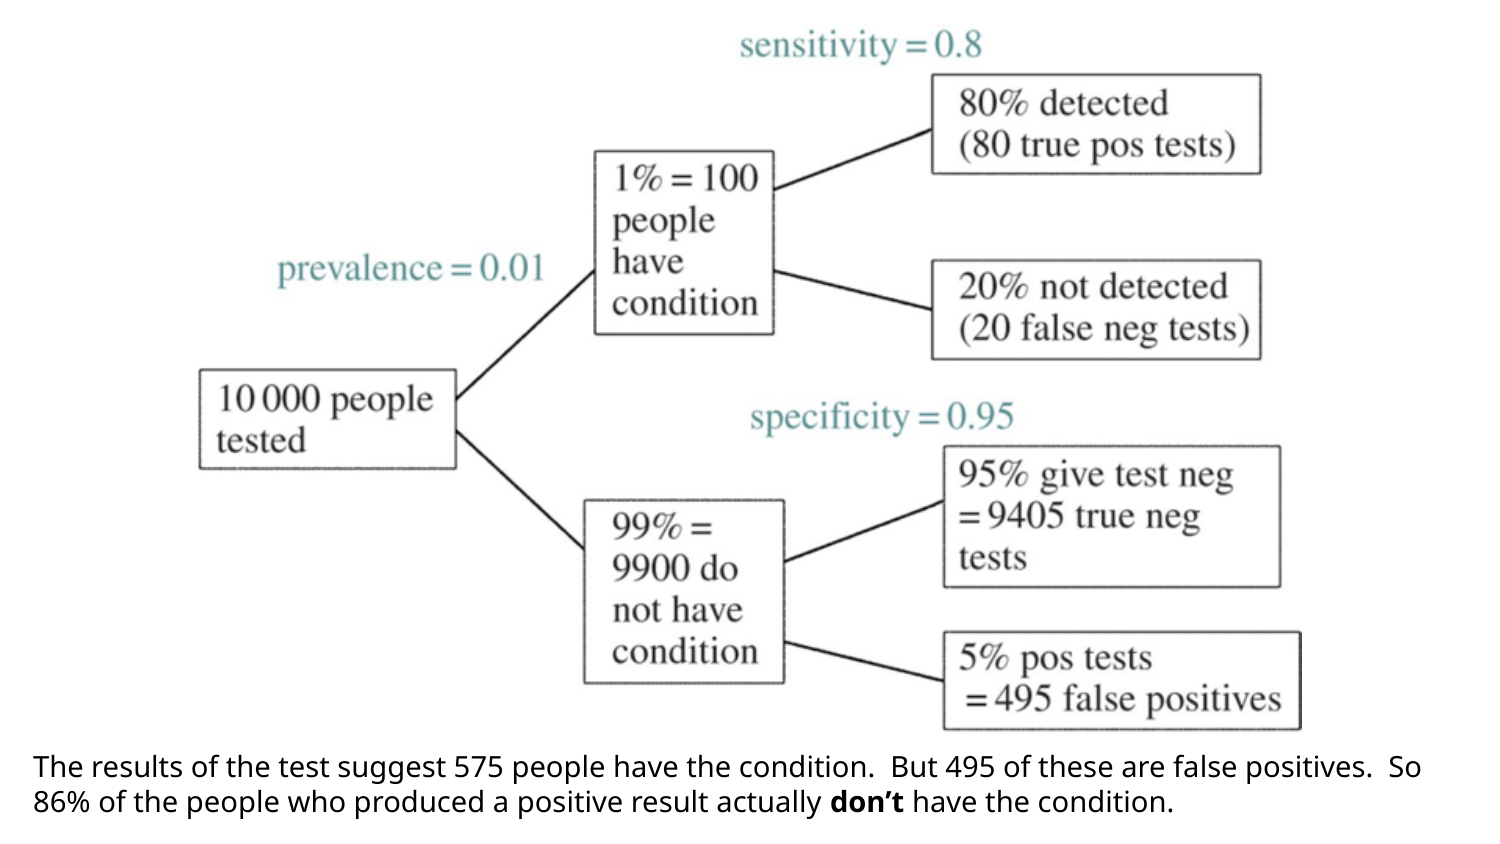

The results of the test suggest 575 people have the condition. But 495 of these are false positives. So 86% of the people who produced a positive result actually don’t have the condition.